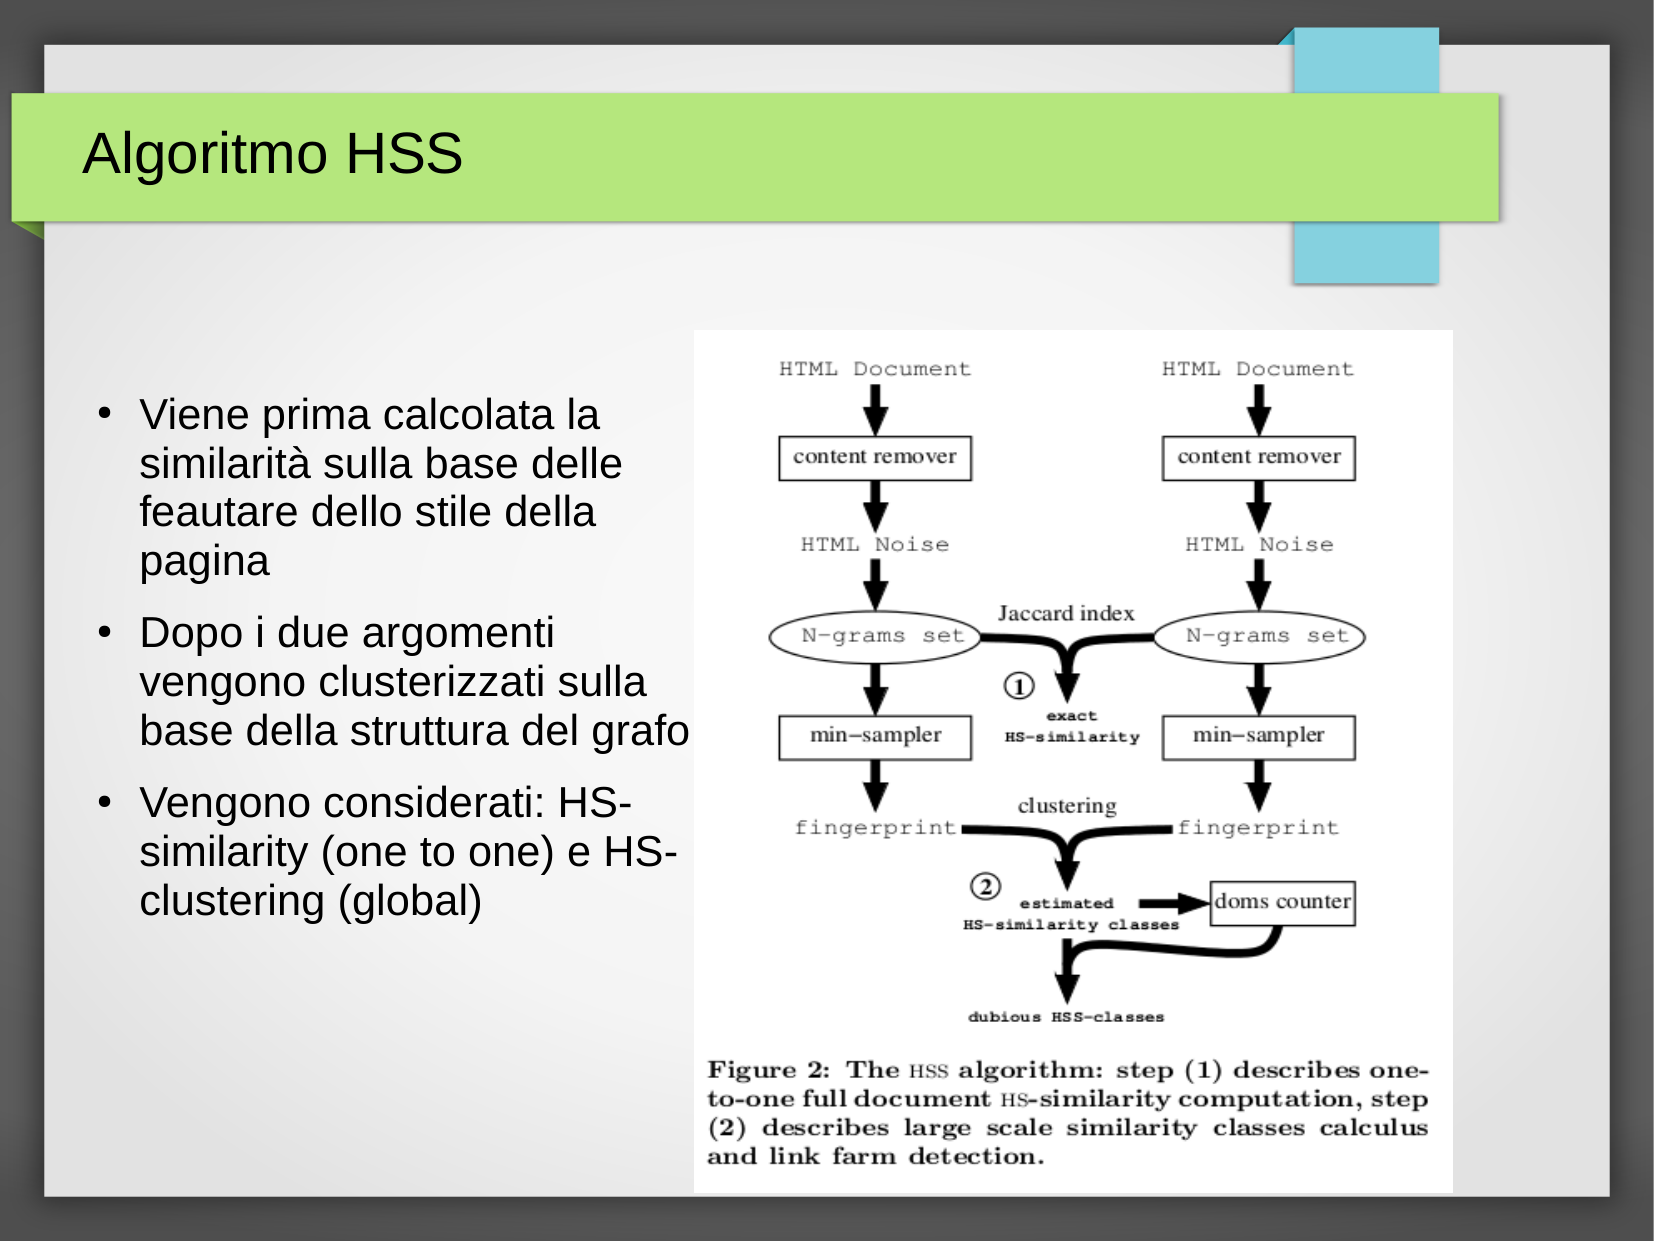

# Algoritmo HSS
Viene prima calcolata la similarità sulla base delle feautare dello stile della pagina
Dopo i due argomenti vengono clusterizzati sulla base della struttura del grafo
Vengono considerati: HS-similarity (one to one) e HS-clustering (global)